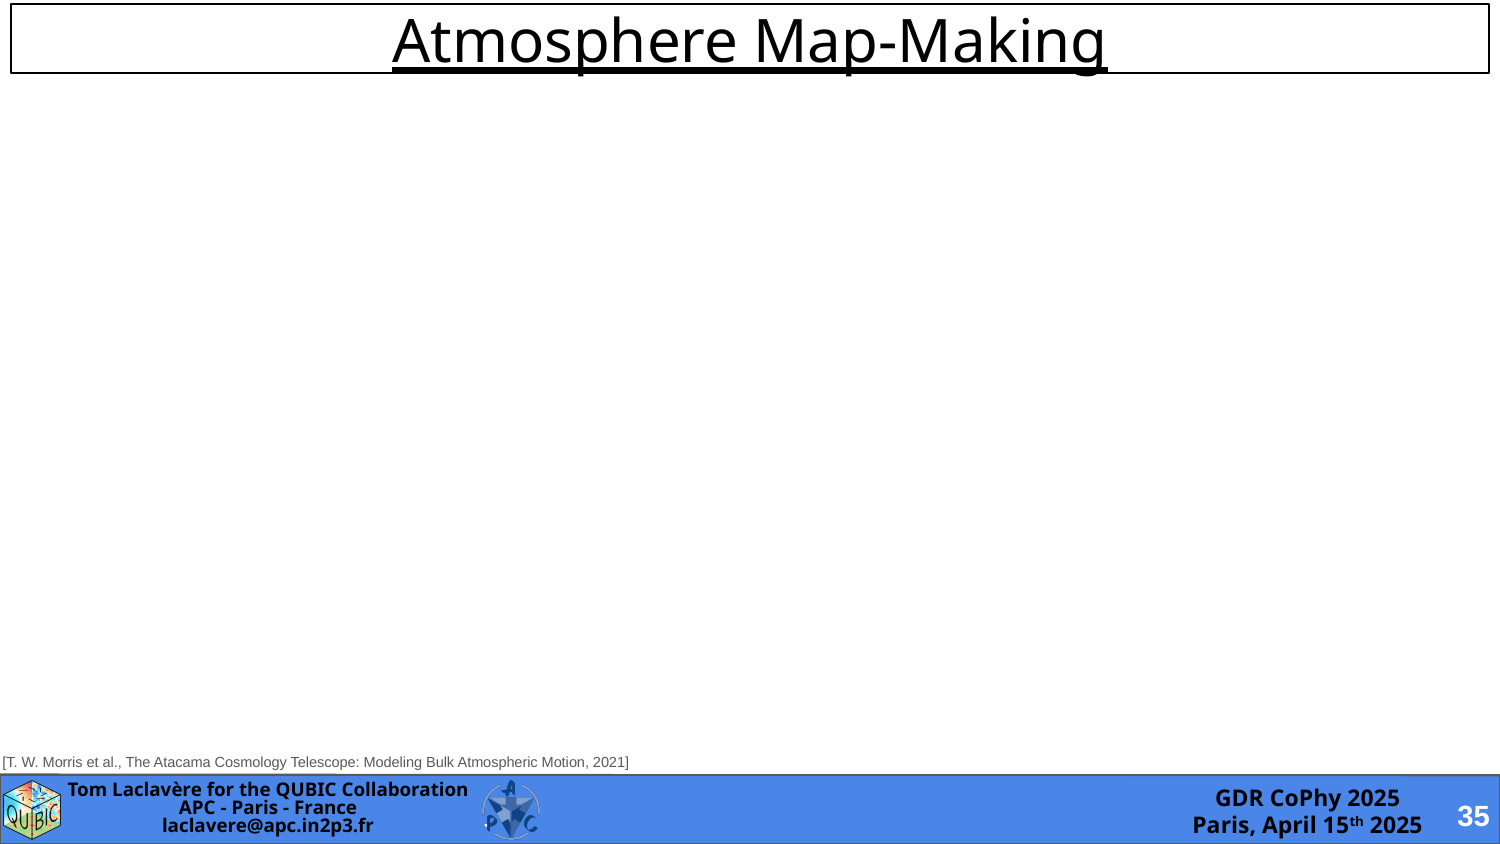

# Atmosphere Map-Making
[T. W. Morris et al., The Atacama Cosmology Telescope: Modeling Bulk Atmospheric Motion, 2021]